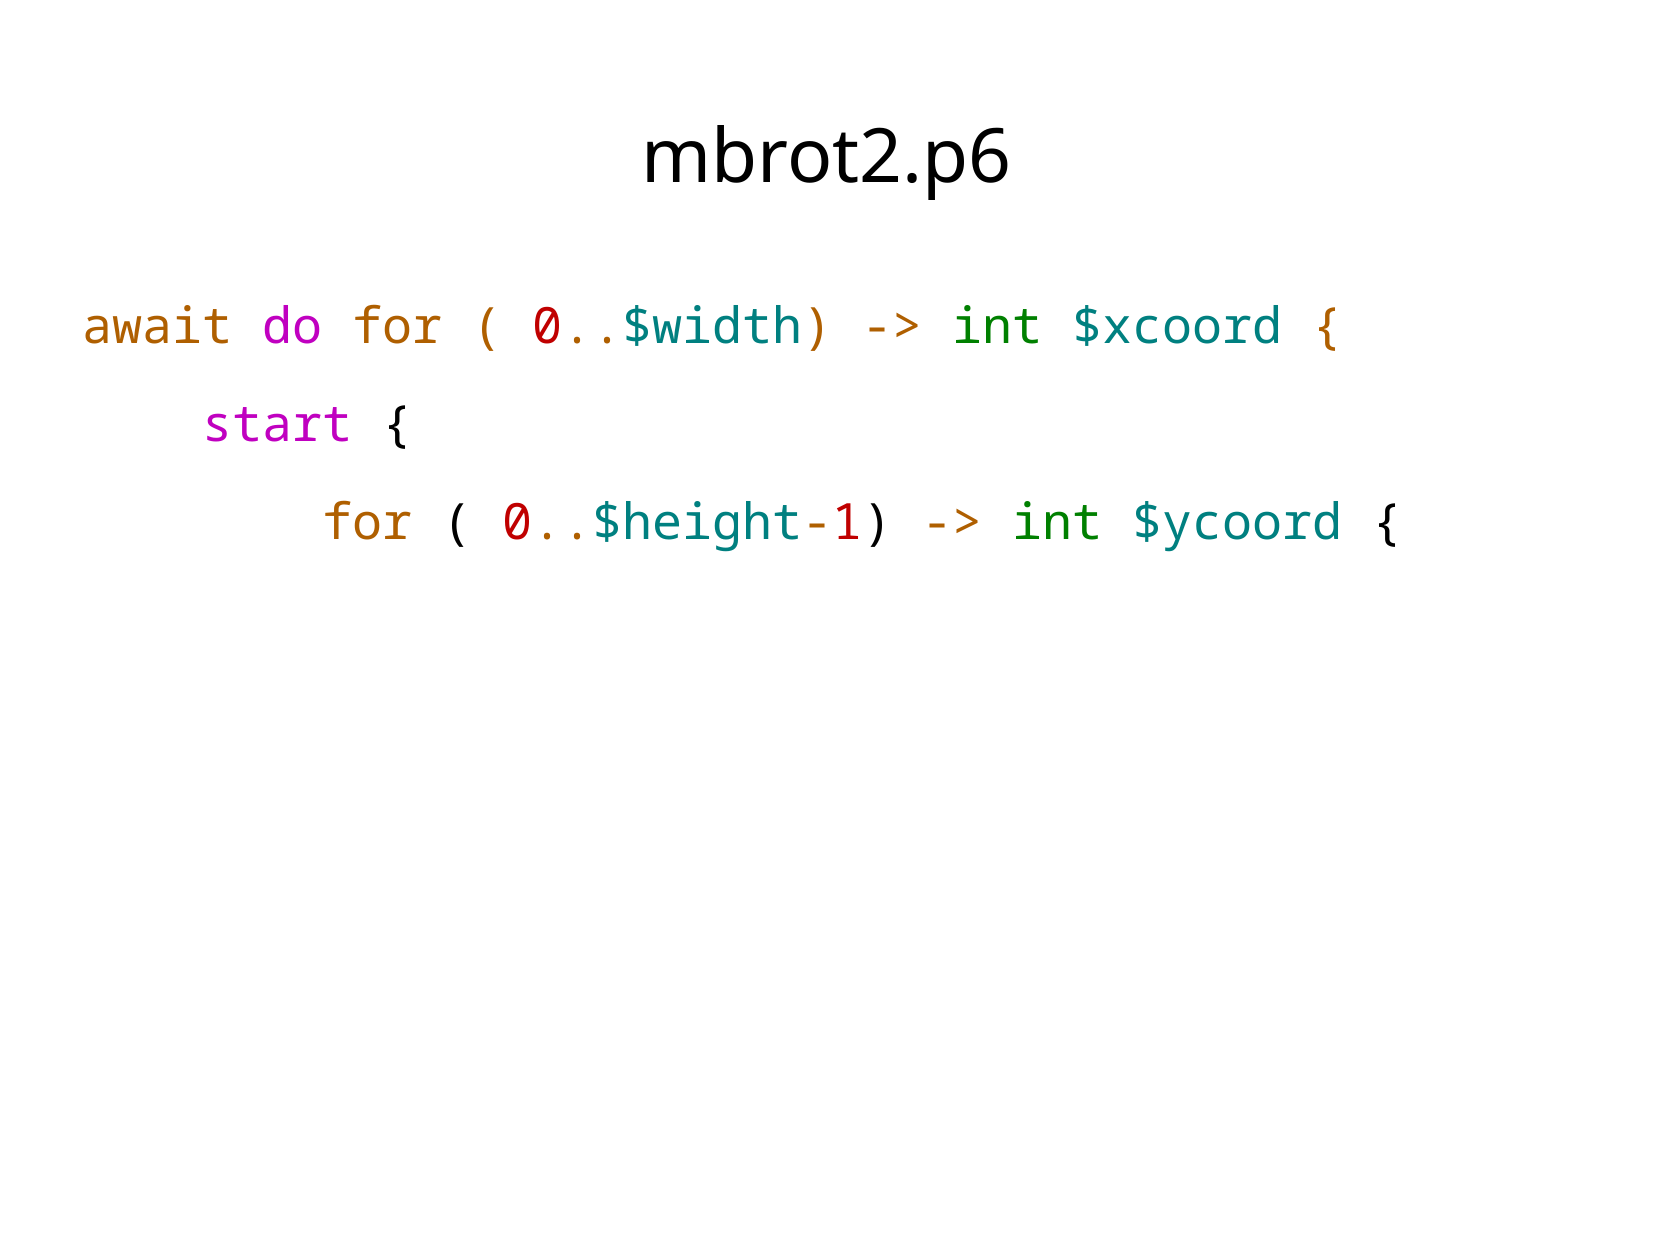

# mbrot2.p6
await do for ( 0..$width) -> int $xcoord {
 start {
 for ( 0..$height-1) -> int $ycoord {